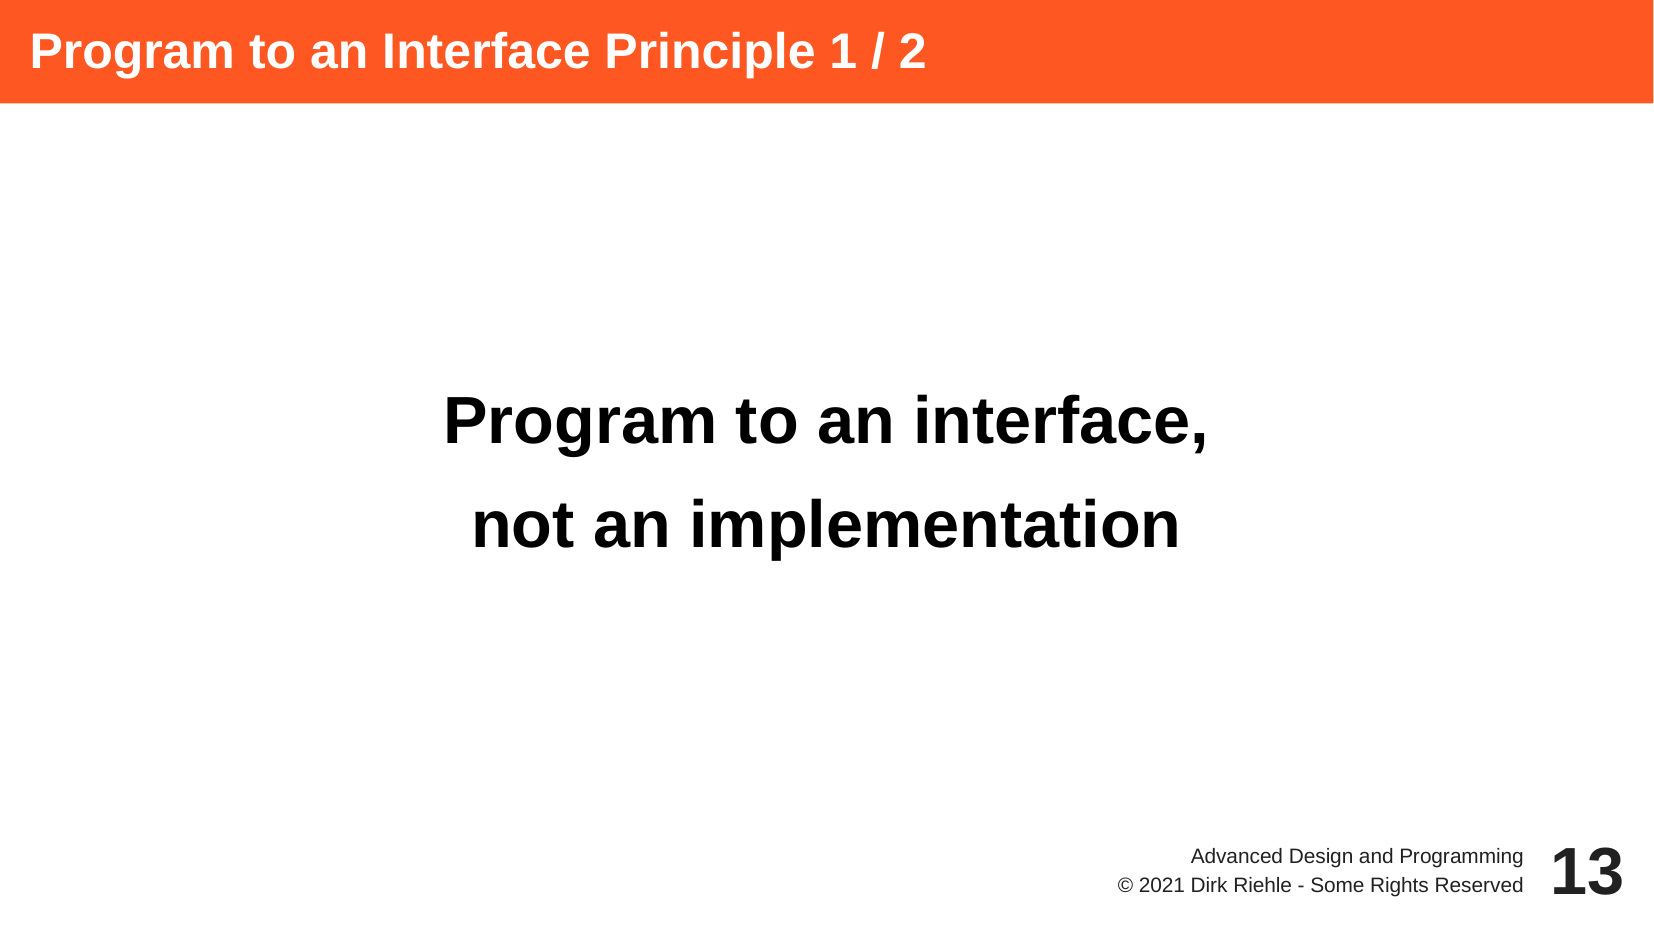

# Program to an Interface Principle 1 / 2
Program to an interface,
not an implementation
Advanced Design and Programming
13
© 2021 Dirk Riehle - Some Rights Reserved